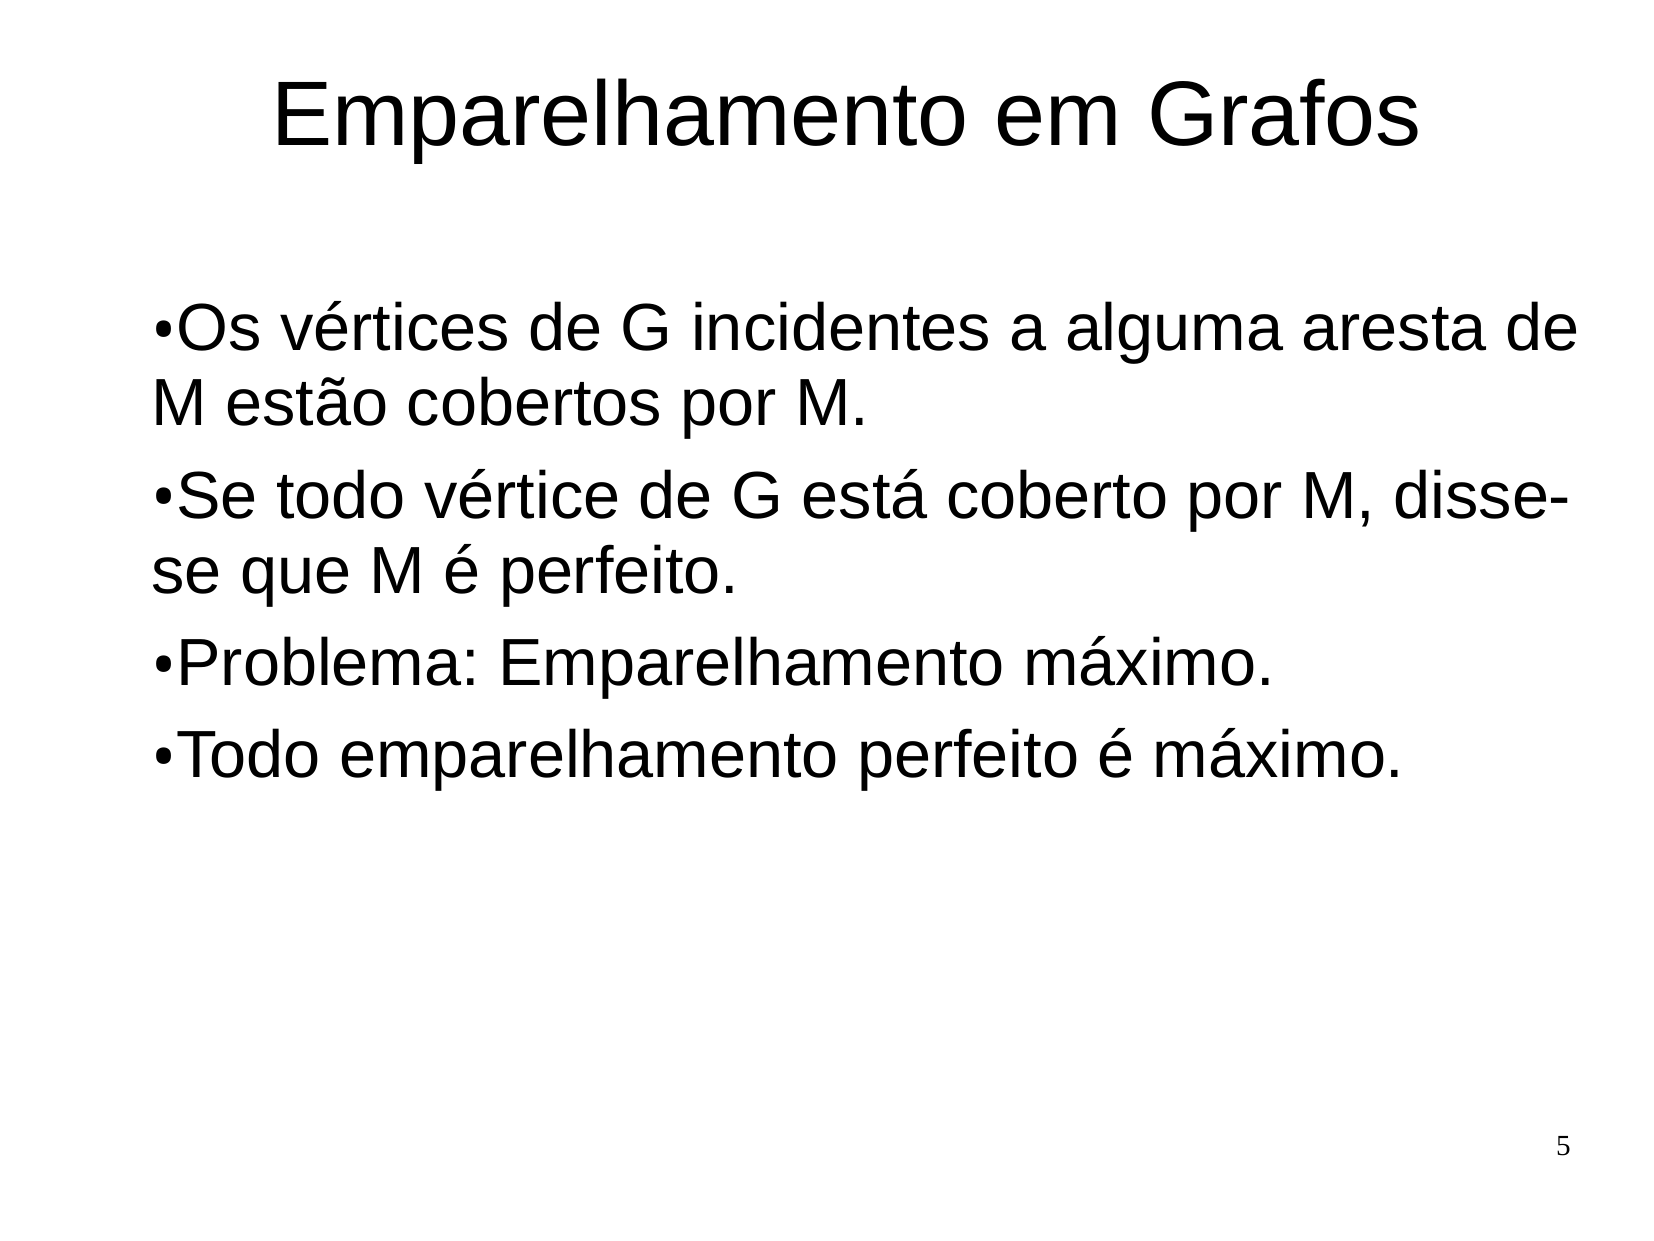

# Emparelhamento em Grafos
Os vértices de G incidentes a alguma aresta de M estão cobertos por M.
Se todo vértice de G está coberto por M, disse-se que M é perfeito.
Problema: Emparelhamento máximo.
Todo emparelhamento perfeito é máximo.
5